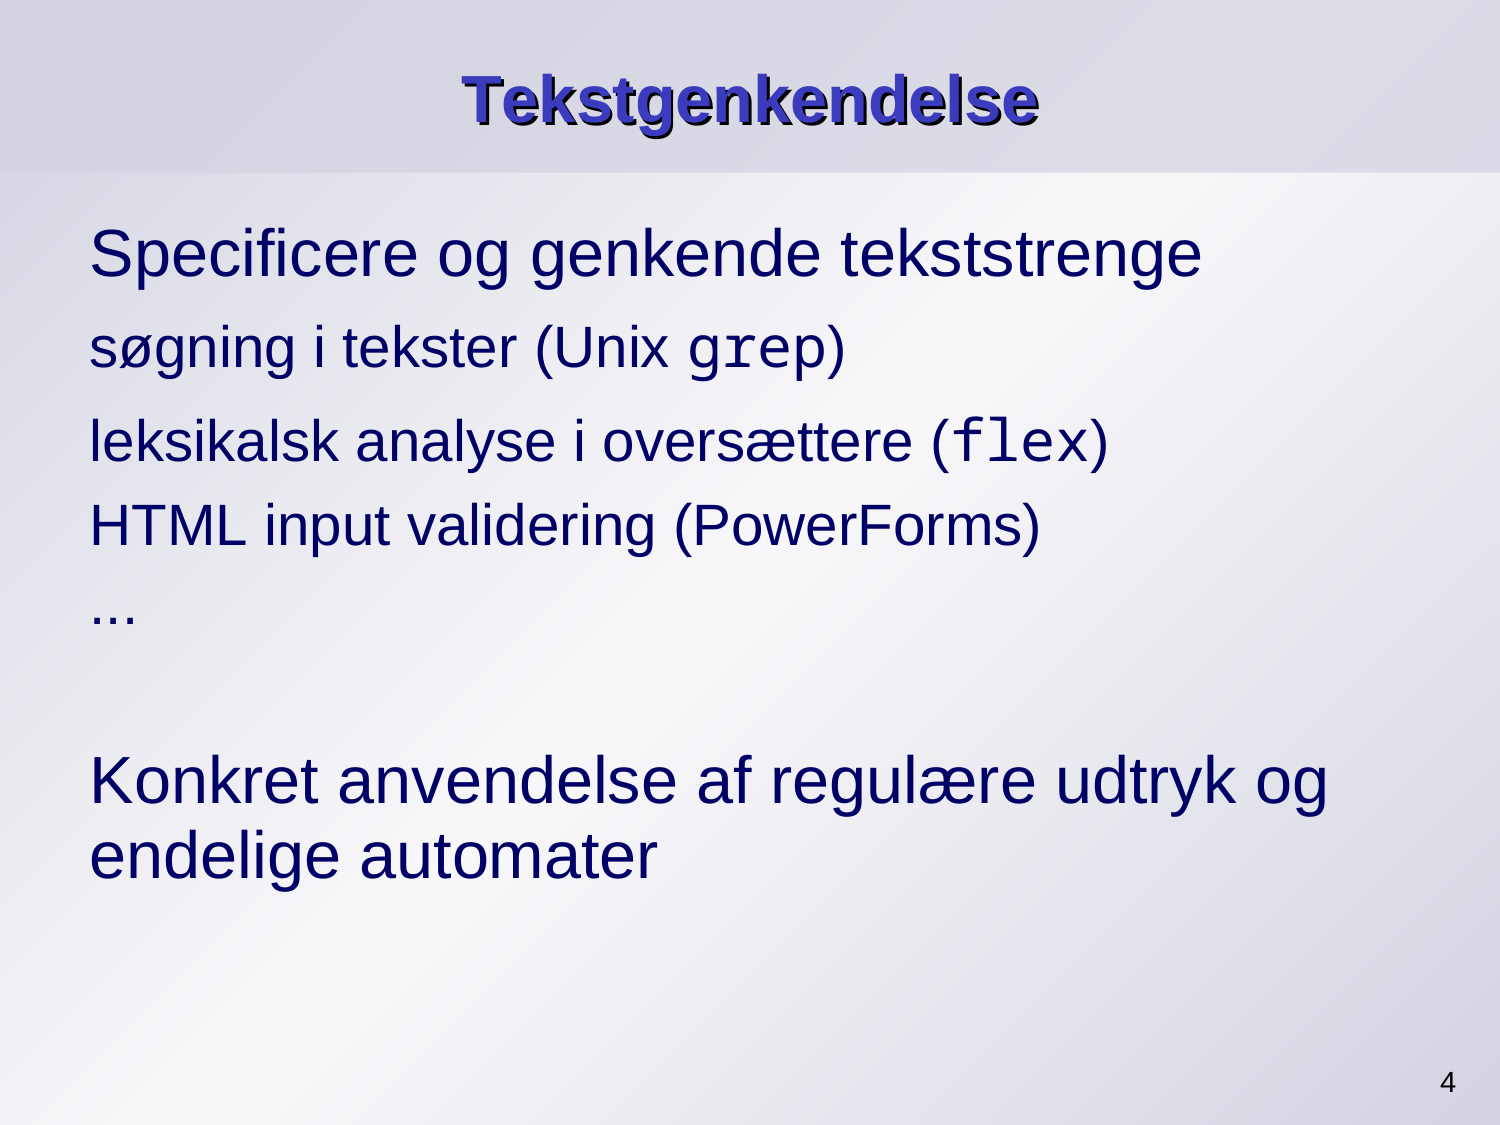

# Tekstgenkendelse
Specificere og genkende tekststrenge
søgning i tekster (Unix grep)
leksikalsk analyse i oversættere (flex)
HTML input validering (PowerForms)
...
Konkret anvendelse af regulære udtryk og endelige automater
4